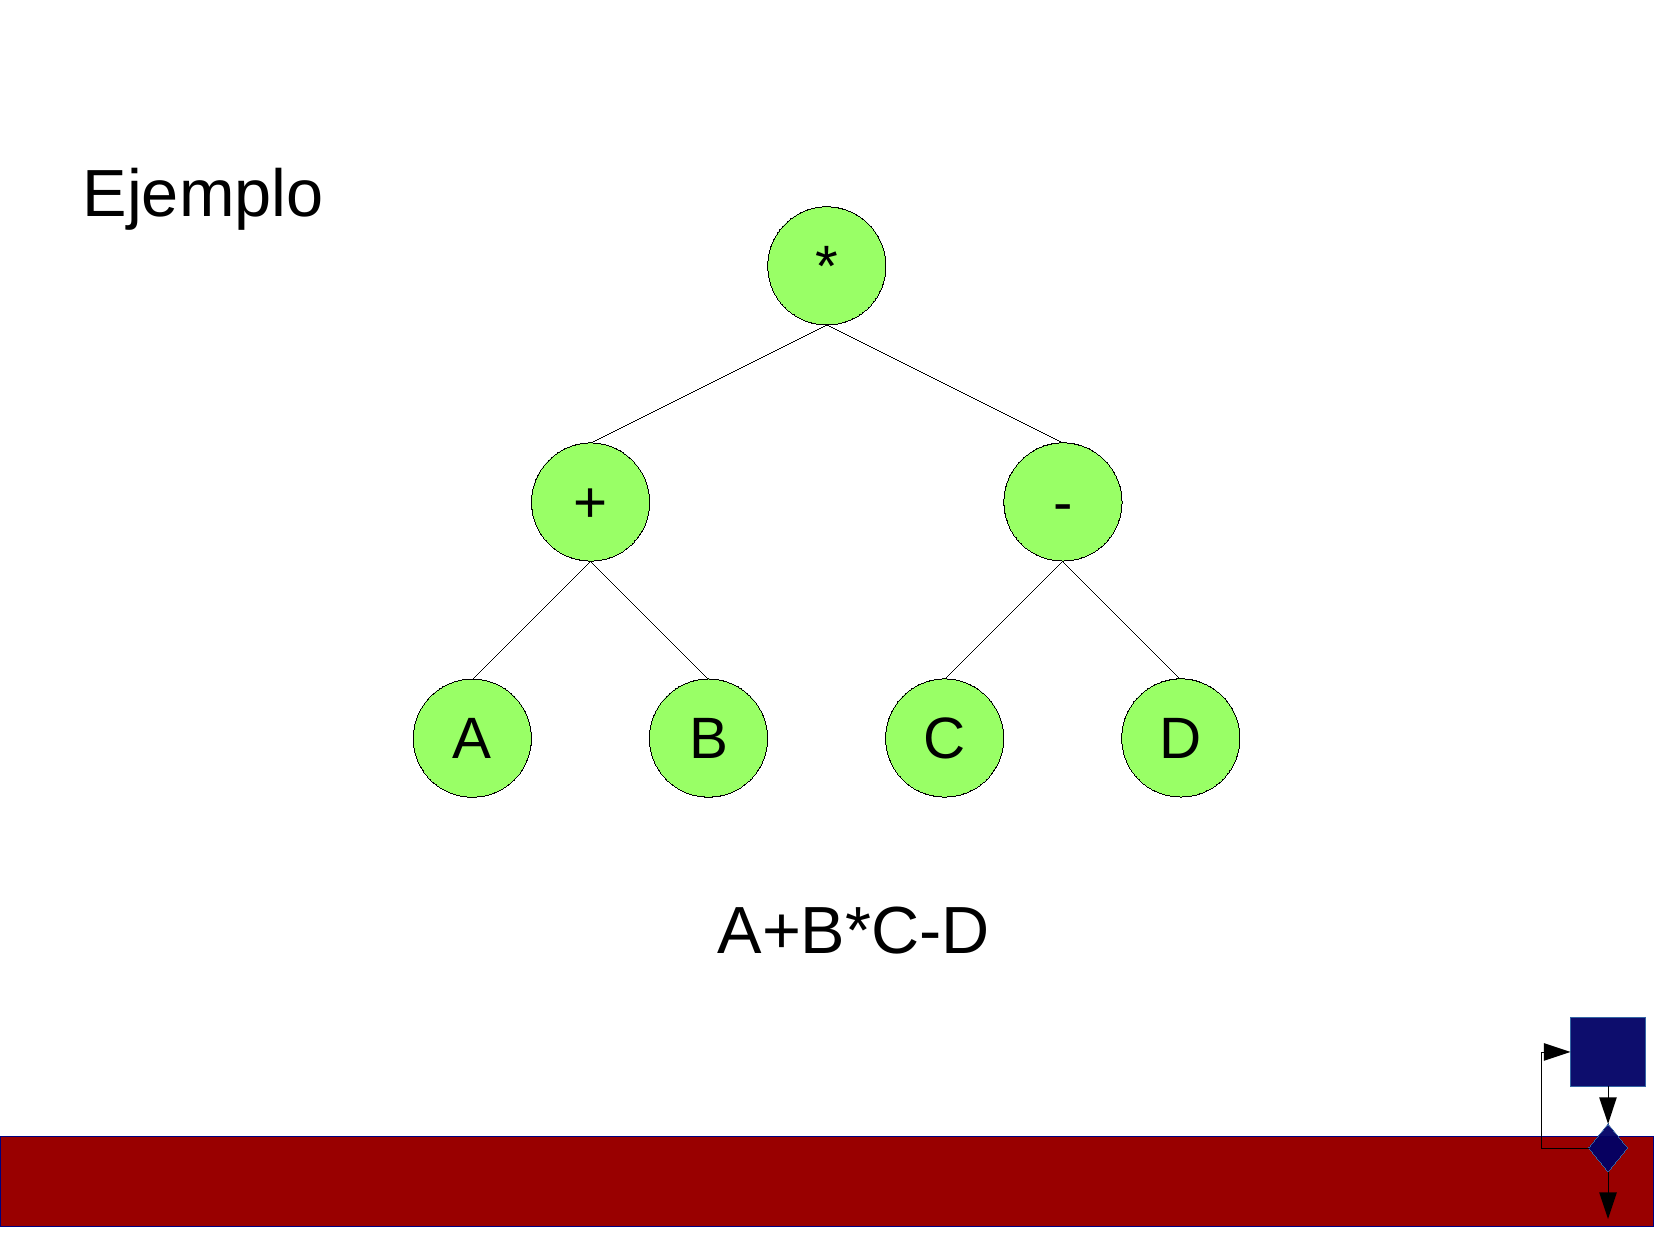

# Ejemplo
*
-
+
D
C
B
A
*
-
+
D
C
B
A
A+B*C-D